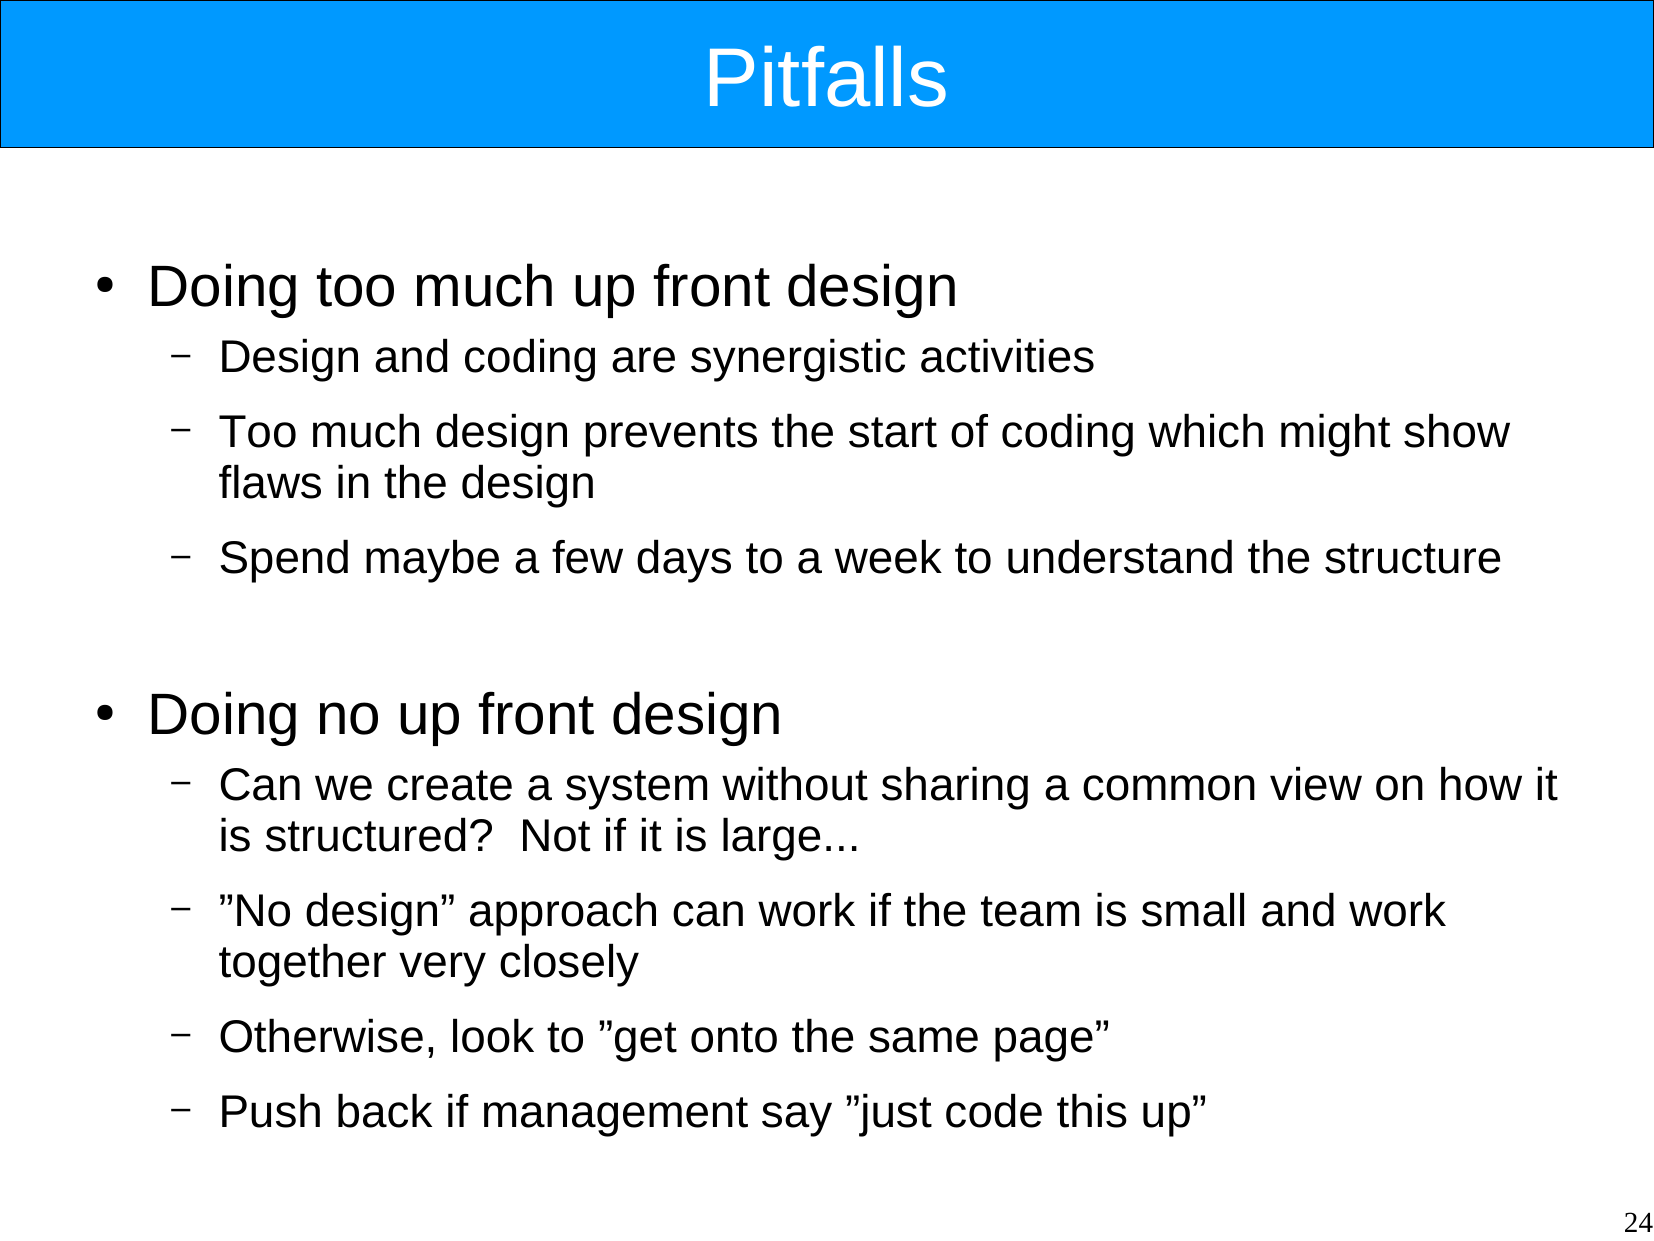

# Pitfalls
Doing too much up front design
Design and coding are synergistic activities
Too much design prevents the start of coding which might show flaws in the design
Spend maybe a few days to a week to understand the structure
Doing no up front design
Can we create a system without sharing a common view on how it is structured? Not if it is large...
”No design” approach can work if the team is small and work together very closely
Otherwise, look to ”get onto the same page”
Push back if management say ”just code this up”
24